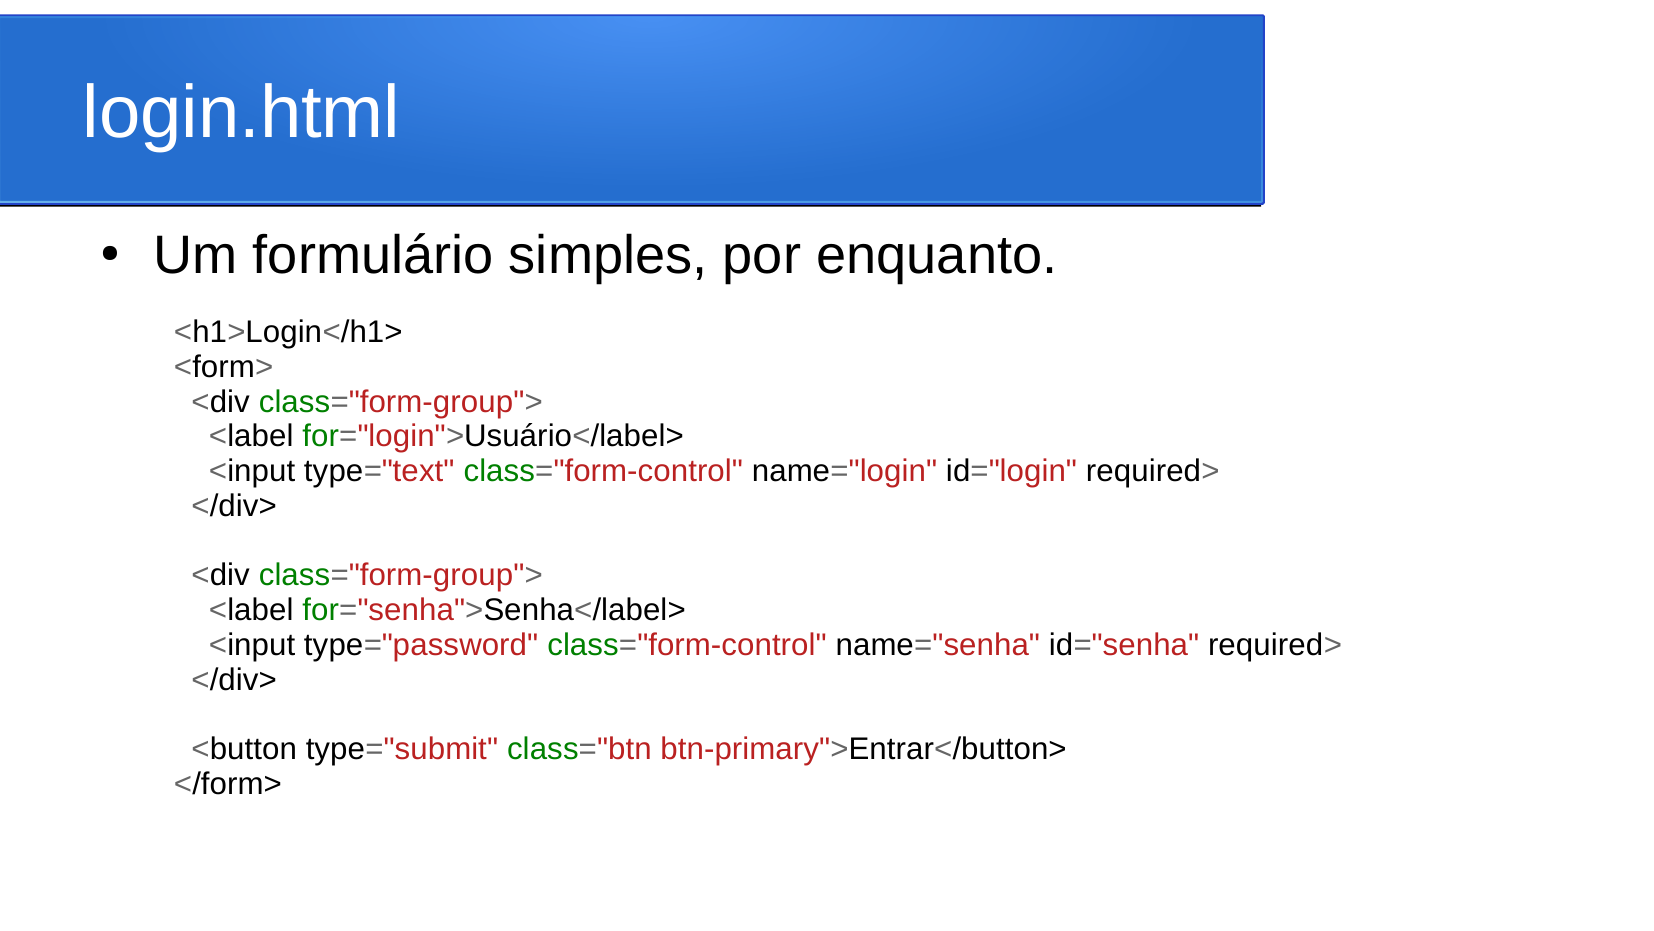

# login.html
Um formulário simples, por enquanto.
 <h1>Login</h1>
 <form>
 <div class="form-group">
 <label for="login">Usuário</label>
 <input type="text" class="form-control" name="login" id="login" required>
 </div>
 <div class="form-group">
 <label for="senha">Senha</label>
 <input type="password" class="form-control" name="senha" id="senha" required>
 </div>
 <button type="submit" class="btn btn-primary">Entrar</button>
 </form>